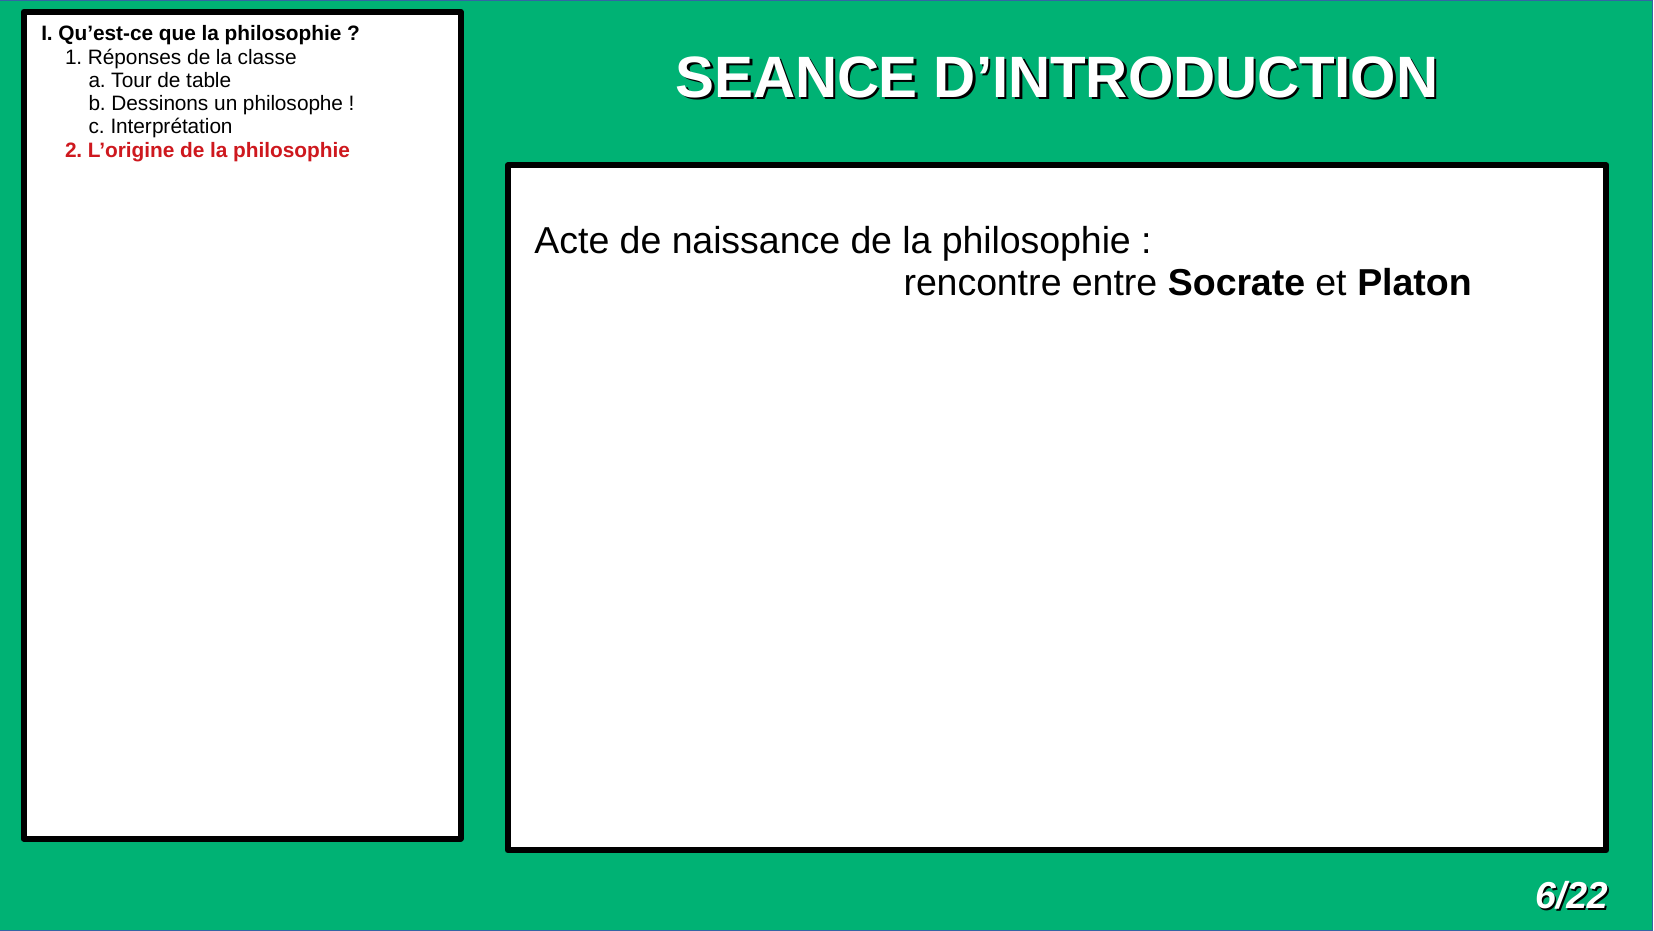

SEANCE D’INTRODUCTION
I. Qu’est-ce que la philosophie ?
	1. Réponses de la classe
		a. Tour de table
		b. Dessinons un philosophe !
		c. Interprétation
	2. L’origine de la philosophie
Acte de naissance de la philosophie :
					rencontre entre Socrate et Platon